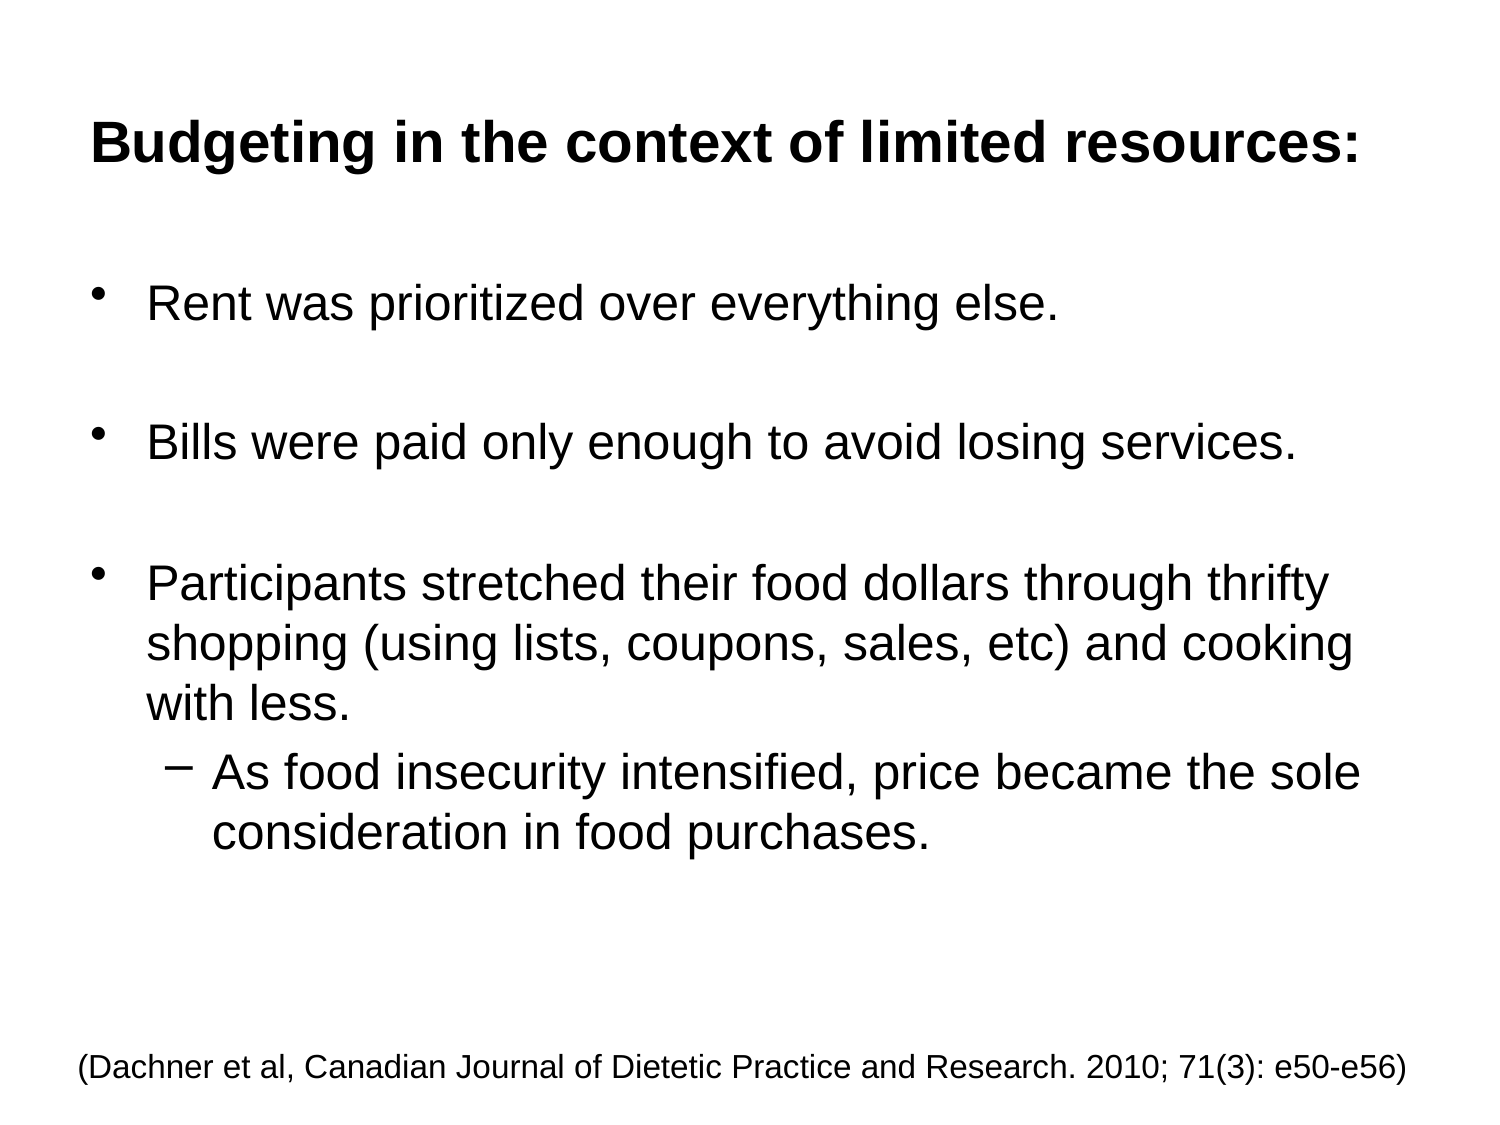

# Budgeting in the context of limited resources:
Rent was prioritized over everything else.
Bills were paid only enough to avoid losing services.
Participants stretched their food dollars through thrifty shopping (using lists, coupons, sales, etc) and cooking with less.
As food insecurity intensified, price became the sole consideration in food purchases.
(Dachner et al, Canadian Journal of Dietetic Practice and Research. 2010; 71(3): e50-e56)